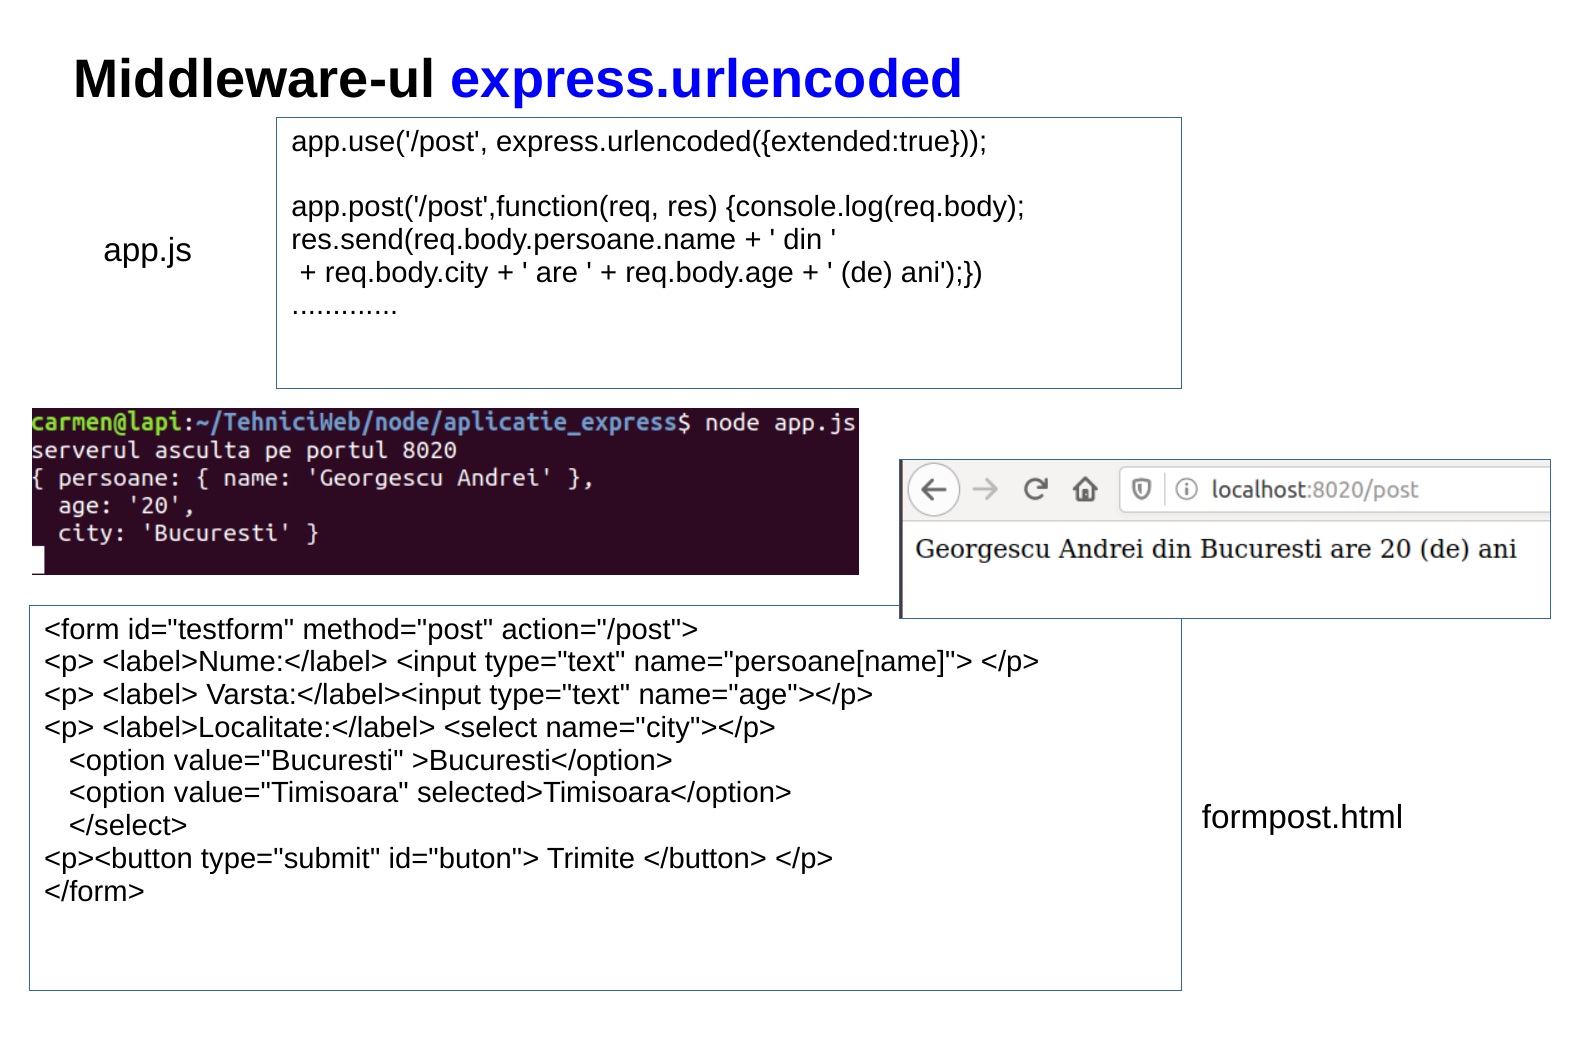

Middleware-ul express.urlencoded
app.use('/post', express.urlencoded({extended:true}));
app.post('/post',function(req, res) {console.log(req.body); res.send(req.body.persoane.name + ' din '
 + req.body.city + ' are ' + req.body.age + ' (de) ani');})
.............
app.js
<form id="testform" method="post" action="/post">
<p> <label>Nume:</label> <input type="text" name="persoane[name]"> </p>
<p> <label> Varsta:</label><input type="text" name="age"></p>
<p> <label>Localitate:</label> <select name="city"></p>
 <option value="Bucuresti" >Bucuresti</option>
 <option value="Timisoara" selected>Timisoara</option>
 </select>
<p><button type="submit" id="buton"> Trimite </button> </p>
</form>
formpost.html